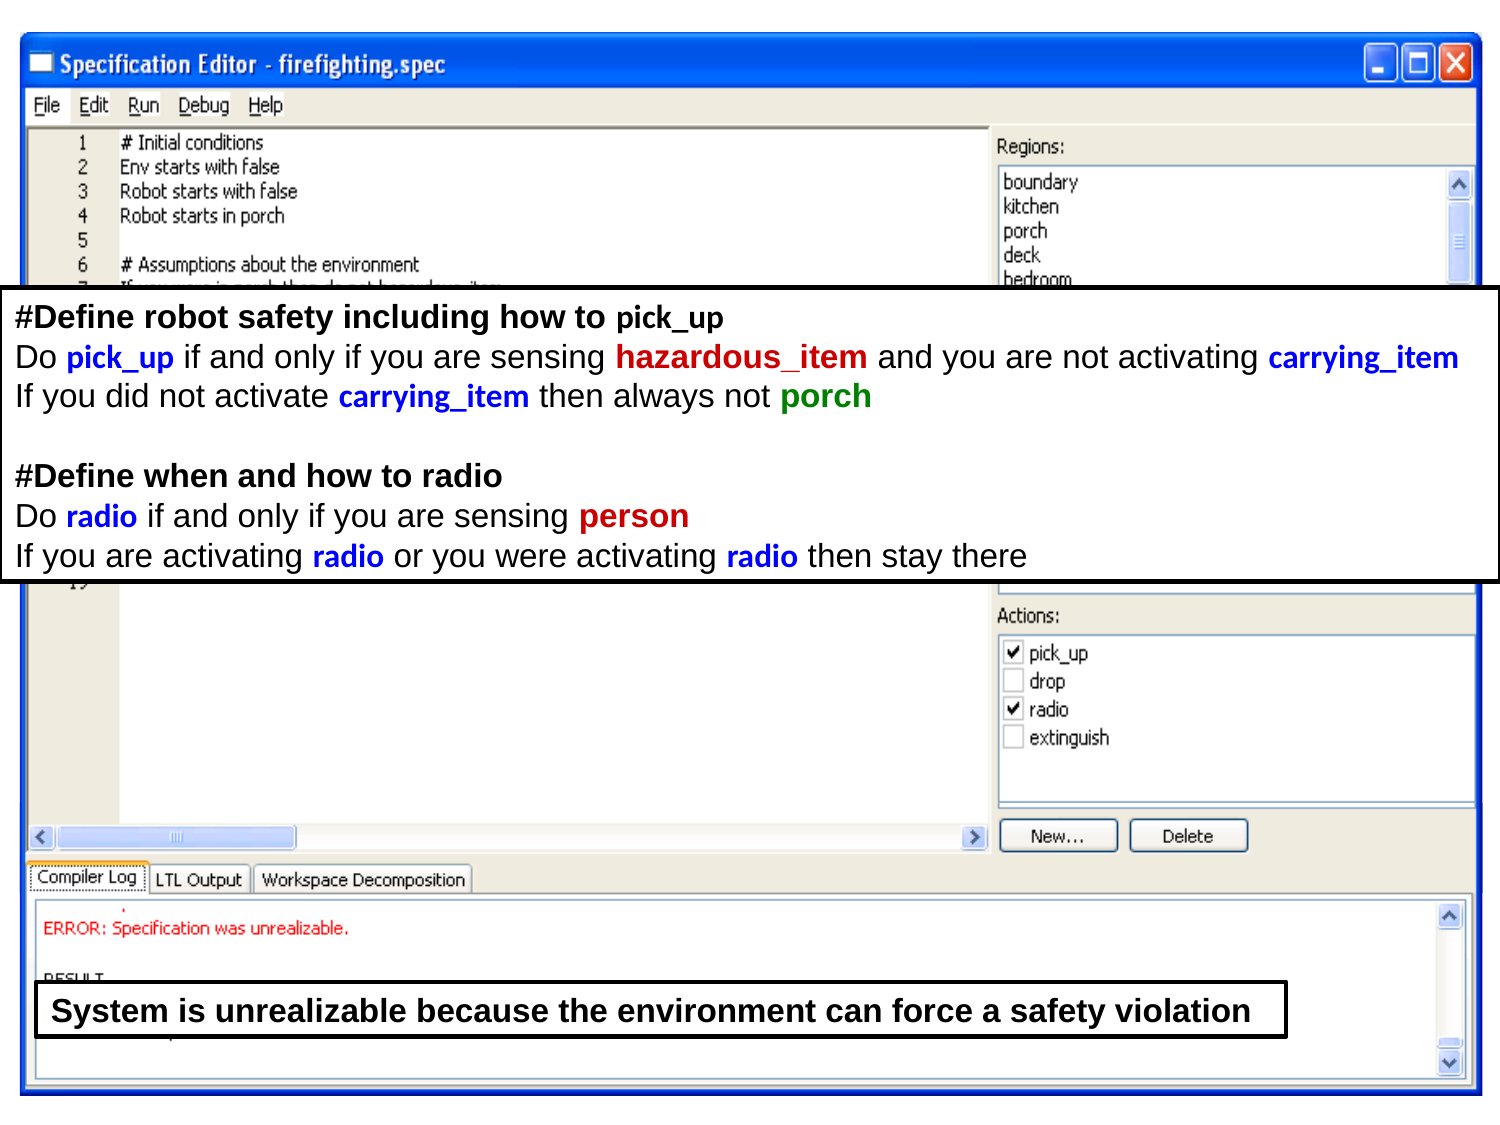

#Define robot safety including how to pick_up
Do pick_up if and only if you are sensing hazardous_item and you are not activating carrying_item
If you did not activate carrying_item then always not porch
#Define when and how to radio
Do radio if and only if you are sensing person
If you are activating radio or you were activating radio then stay there
System is unrealizable because the environment can force a safety violation